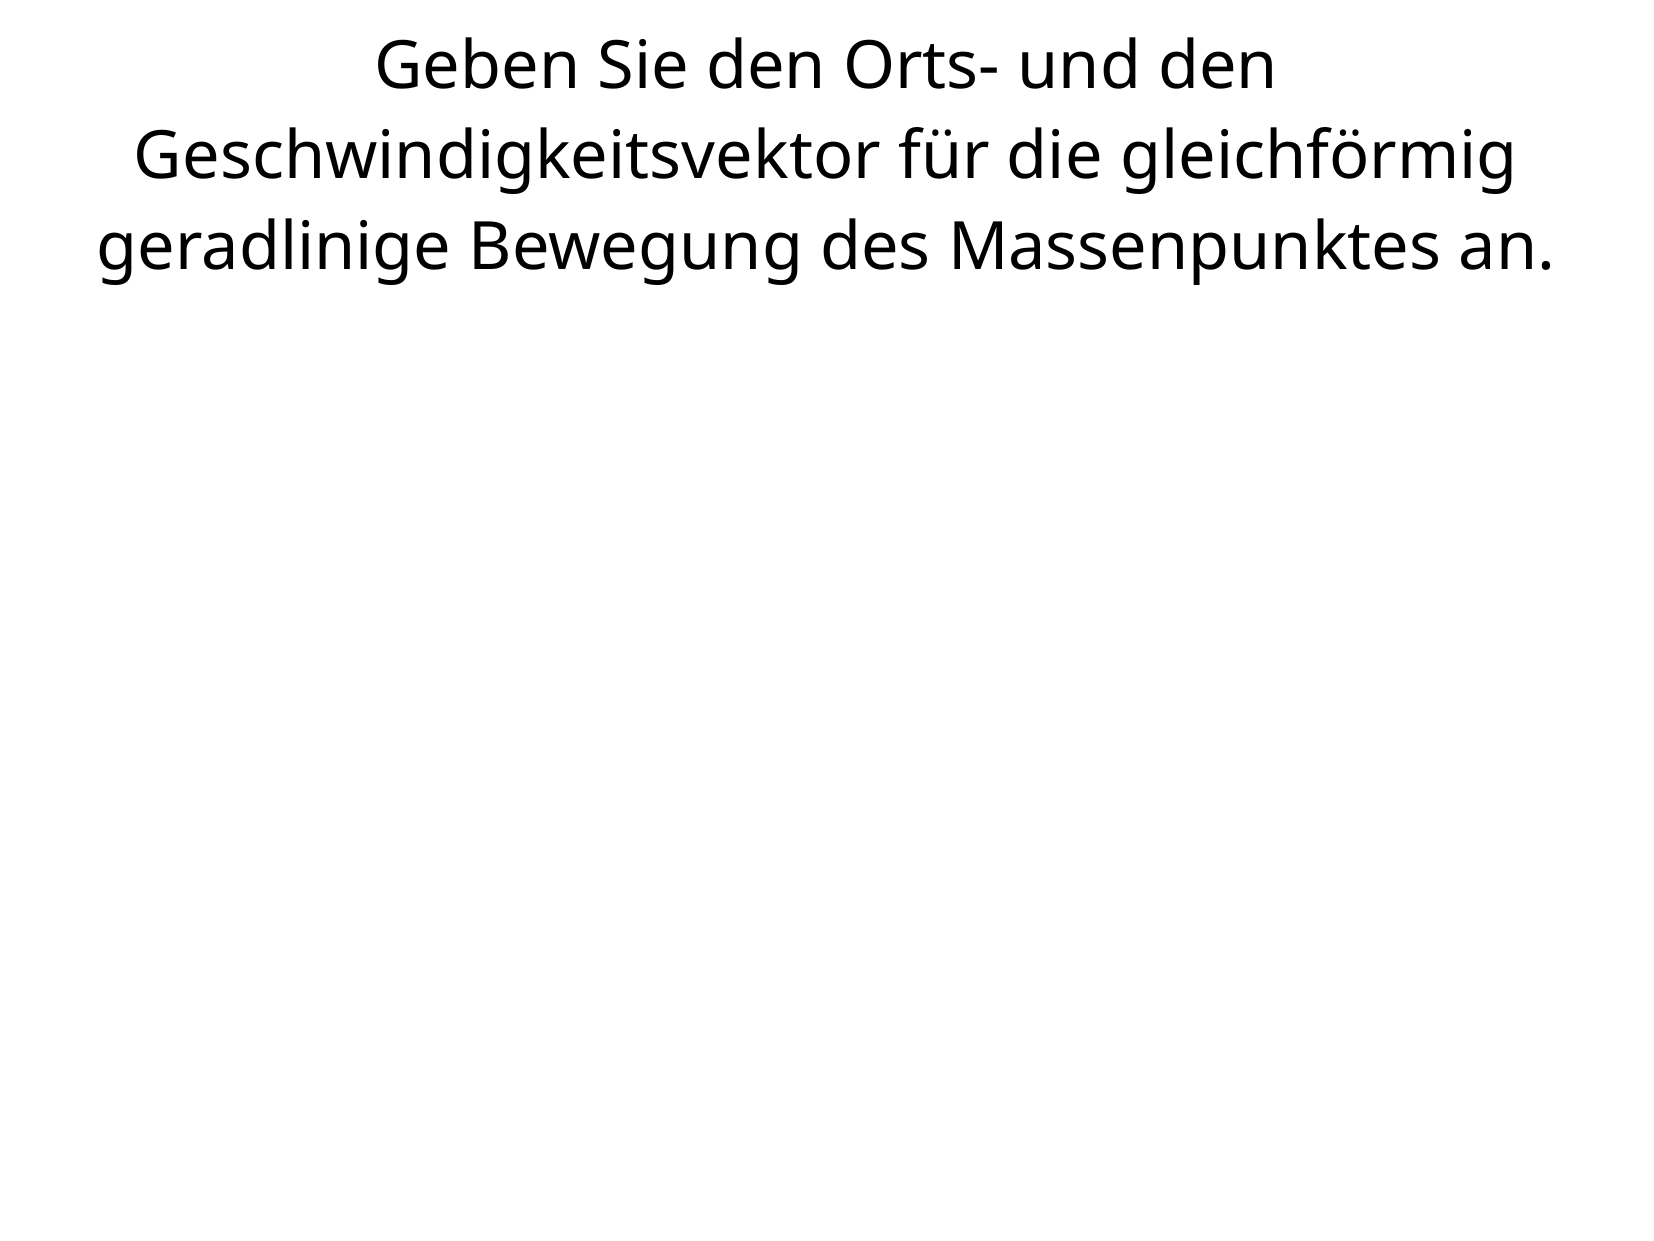

# Geben Sie den Orts- und den Geschwindigkeitsvektor für die gleichförmig geradlinige Bewegung des Massenpunktes an.